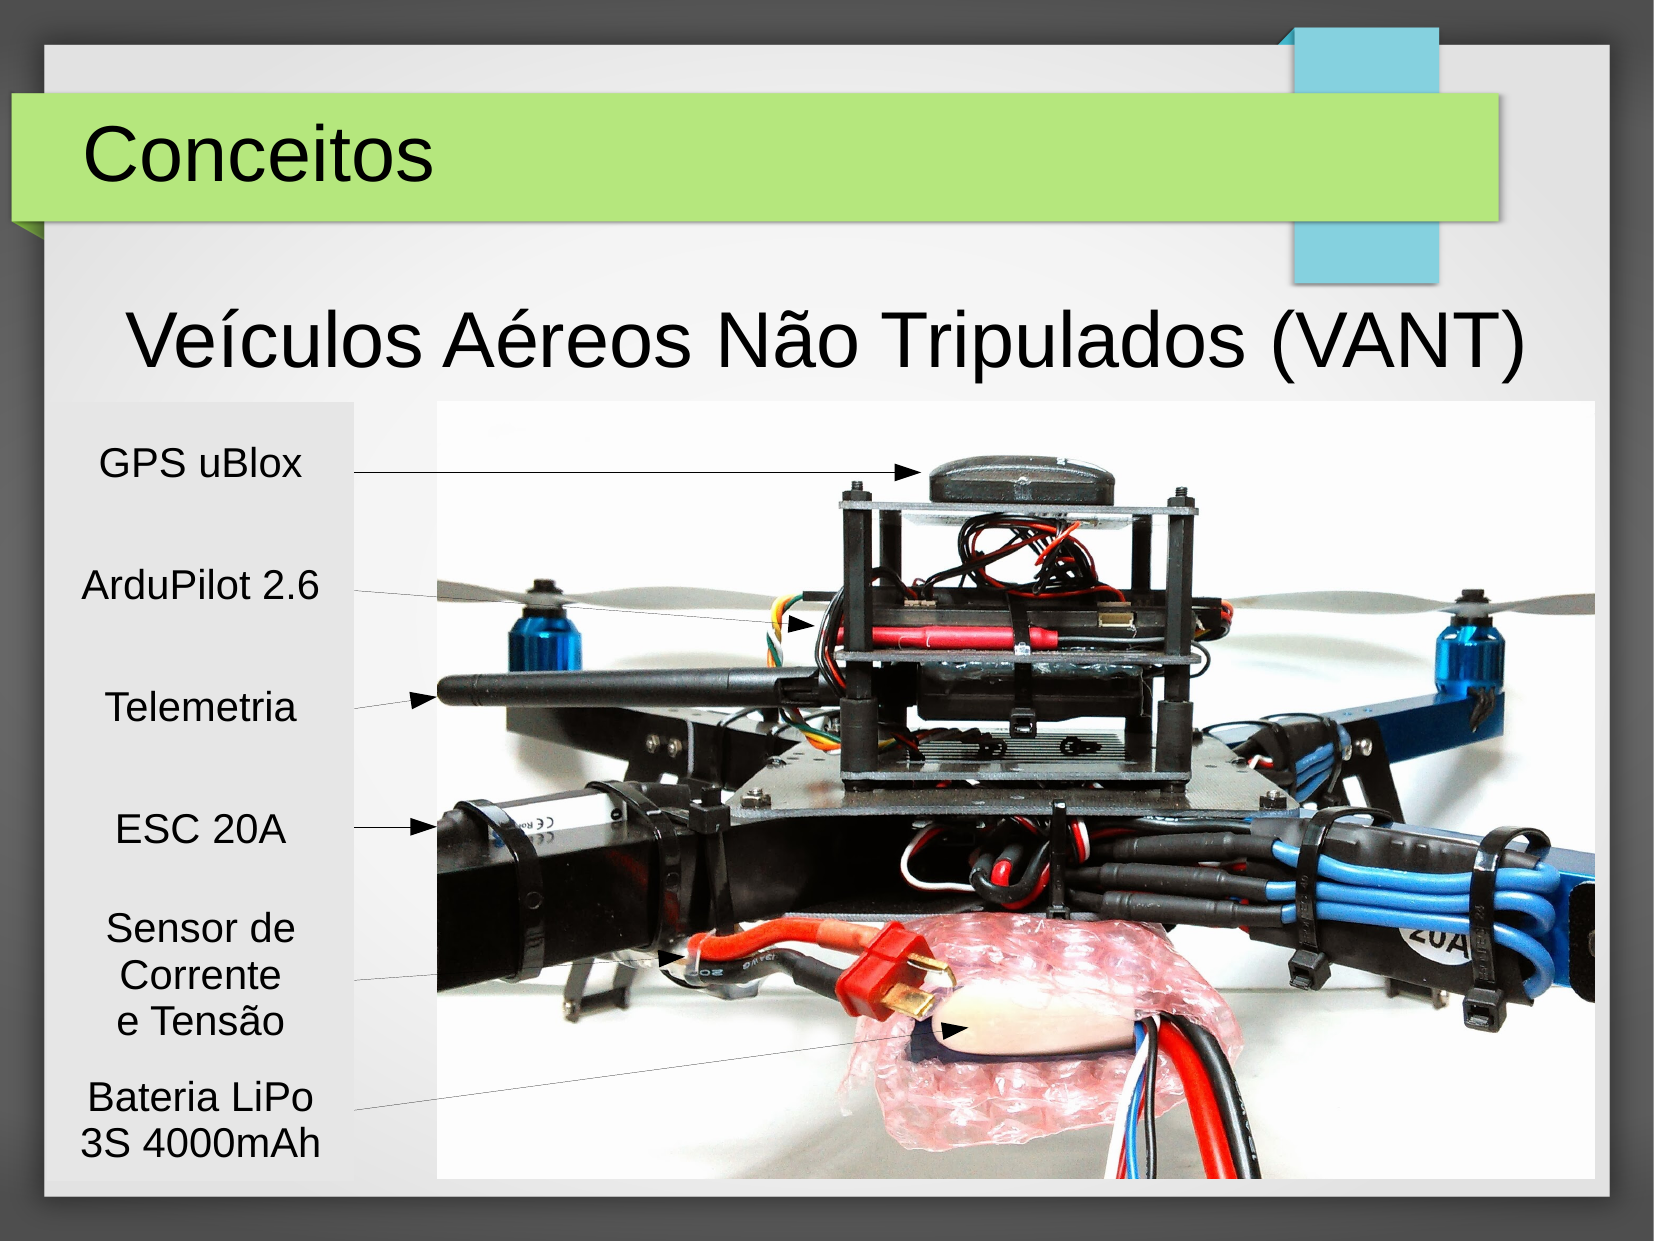

# Conceitos
Veículos Aéreos Não Tripulados (VANT)
| GPS uBlox |
| --- |
| ArduPilot 2.6 |
| Telemetria |
| ESC 20A |
| Sensor de Corrente e Tensão |
| Bateria LiPo 3S 4000mAh |